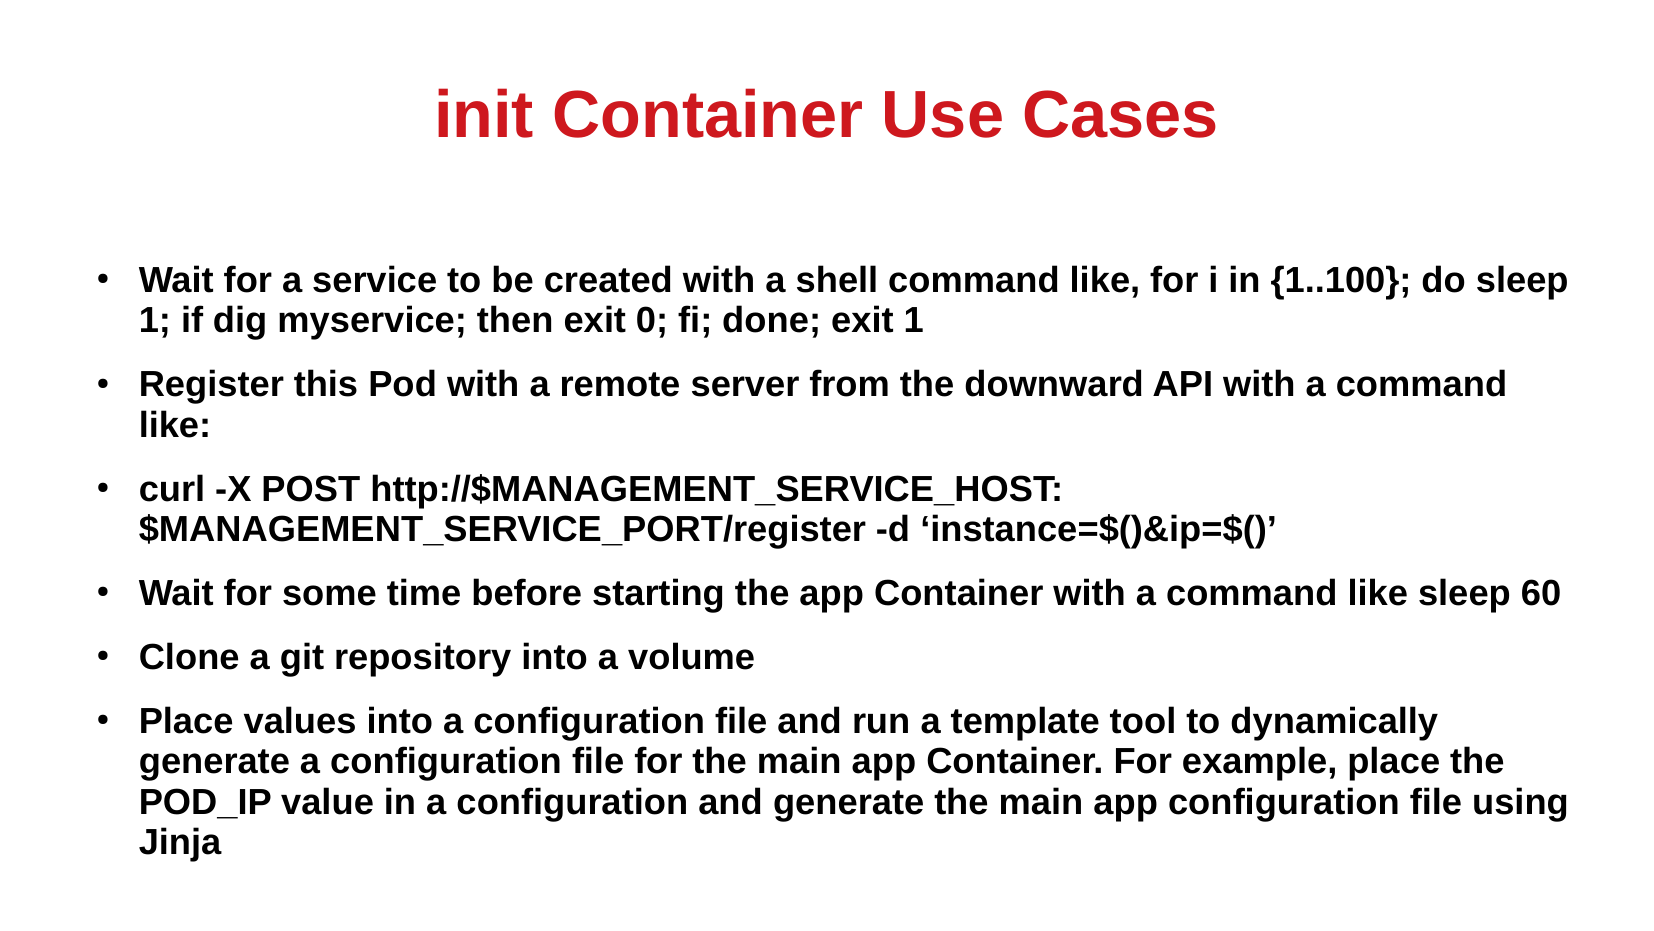

# init Container Use Cases
Wait for a service to be created with a shell command like, for i in {1..100}; do sleep 1; if dig myservice; then exit 0; fi; done; exit 1
Register this Pod with a remote server from the downward API with a command like:
curl -X POST http://$MANAGEMENT_SERVICE_HOST:$MANAGEMENT_SERVICE_PORT/register -d ‘instance=$()&ip=$()’
Wait for some time before starting the app Container with a command like sleep 60
Clone a git repository into a volume
Place values into a configuration file and run a template tool to dynamically generate a configuration file for the main app Container. For example, place the POD_IP value in a configuration and generate the main app configuration file using Jinja